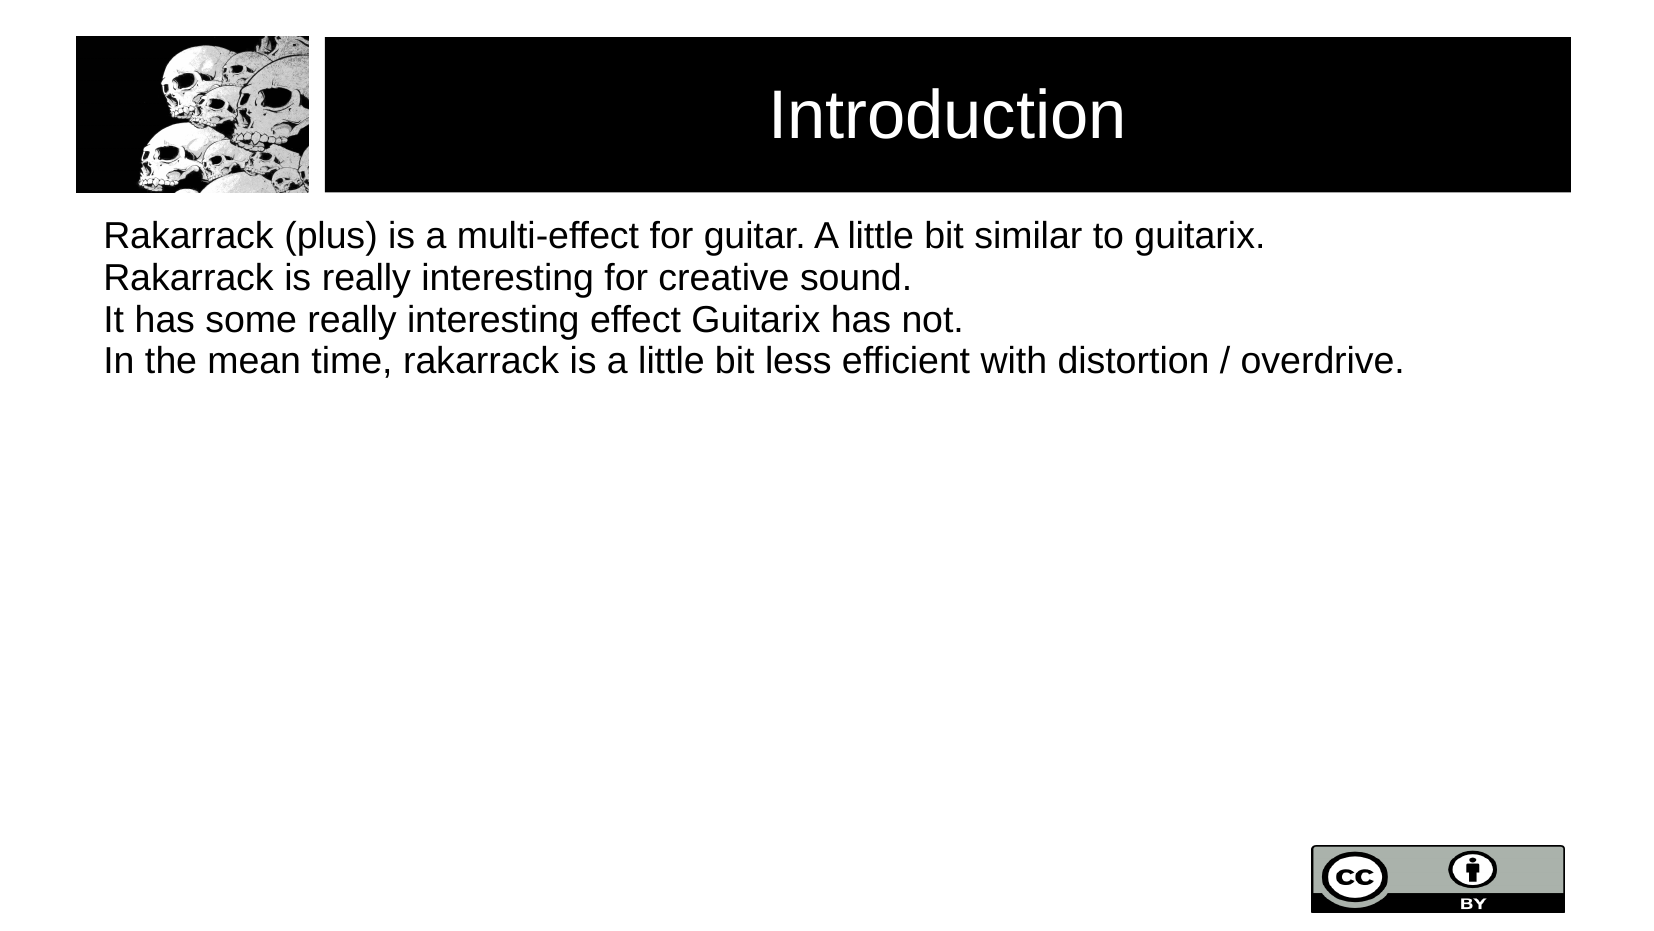

# Introduction
Rakarrack (plus) is a multi-effect for guitar. A little bit similar to guitarix.
Rakarrack is really interesting for creative sound.
It has some really interesting effect Guitarix has not.
In the mean time, rakarrack is a little bit less efficient with distortion / overdrive.